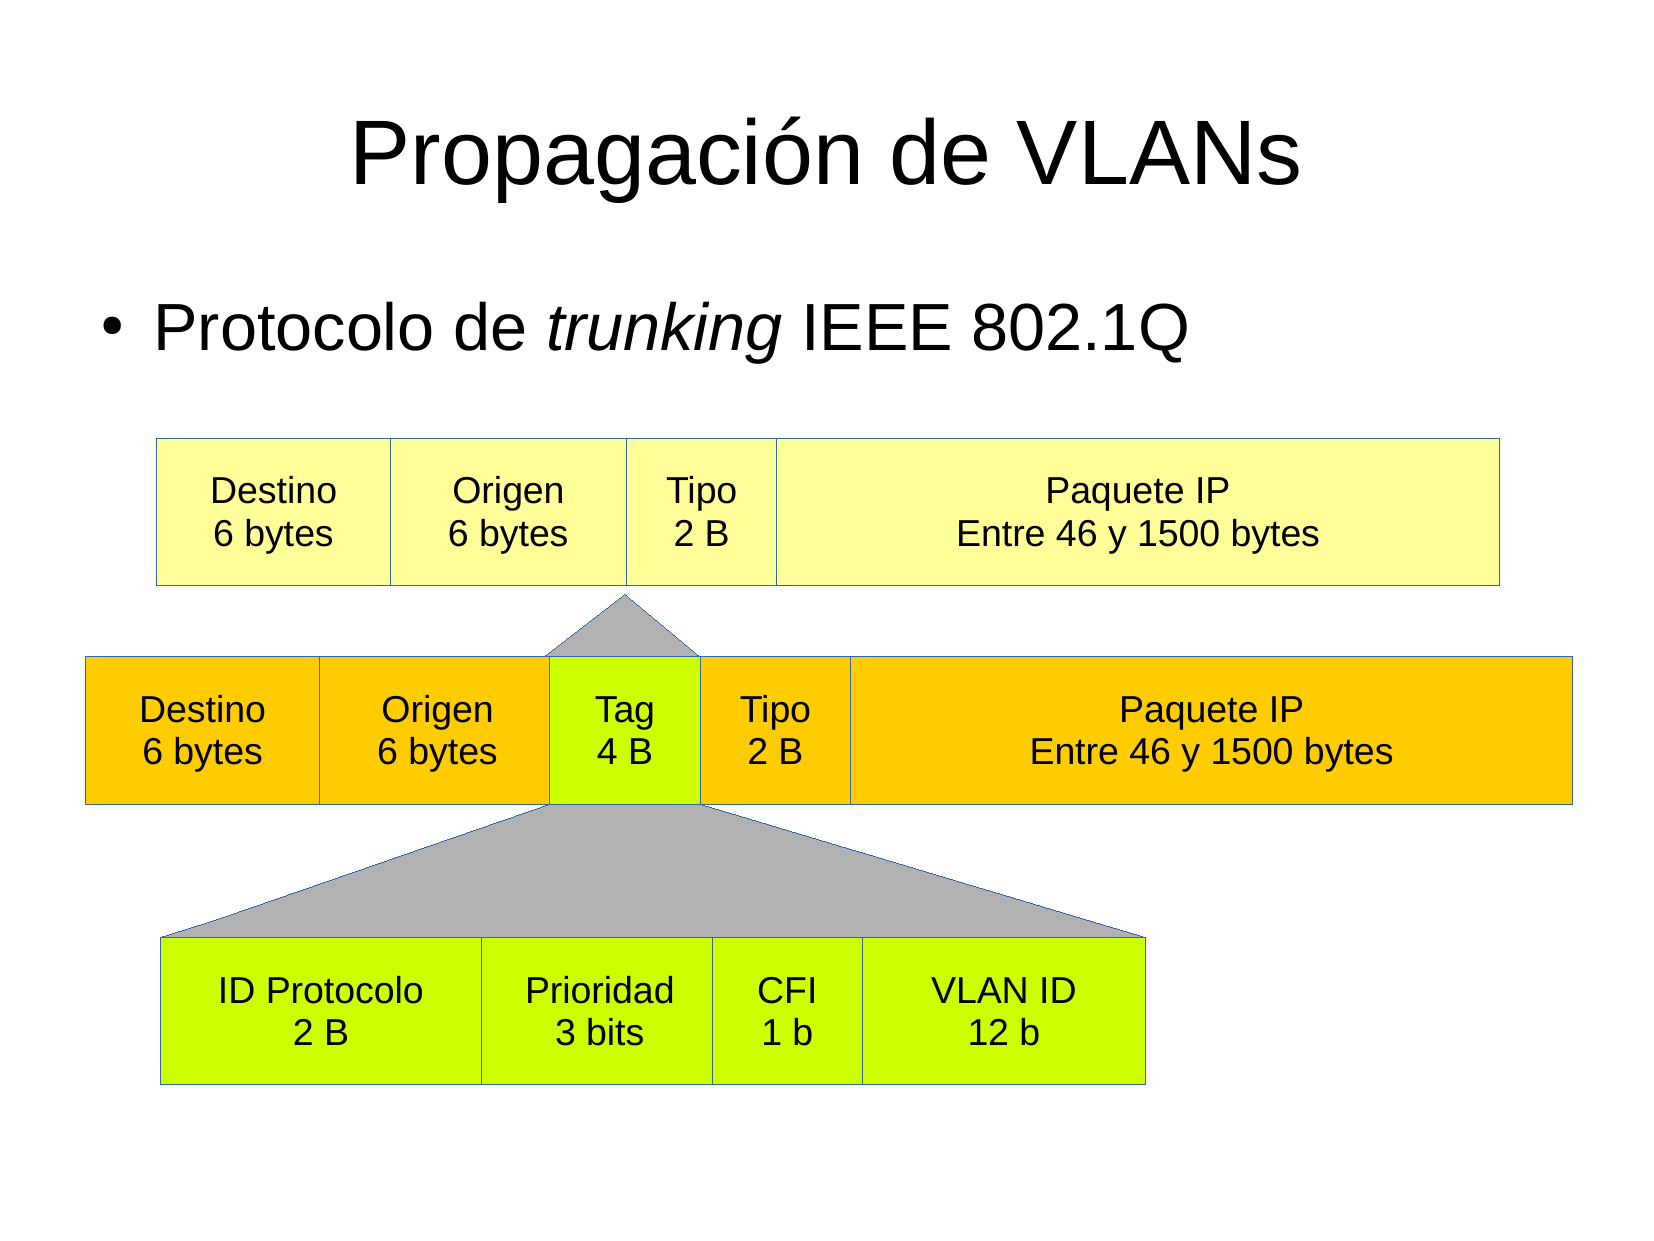

# Propagación de VLANs
Protocolo de trunking IEEE 802.1Q
Destino
6 bytes
Origen
6 bytes
Tipo
2 B
Paquete IP
Entre 46 y 1500 bytes
Destino
6 bytes
Origen
6 bytes
Tag
4 B
Tipo
2 B
Paquete IP
Entre 46 y 1500 bytes
ID Protocolo
2 B
Prioridad
3 bits
CFI
1 b
VLAN ID
12 b